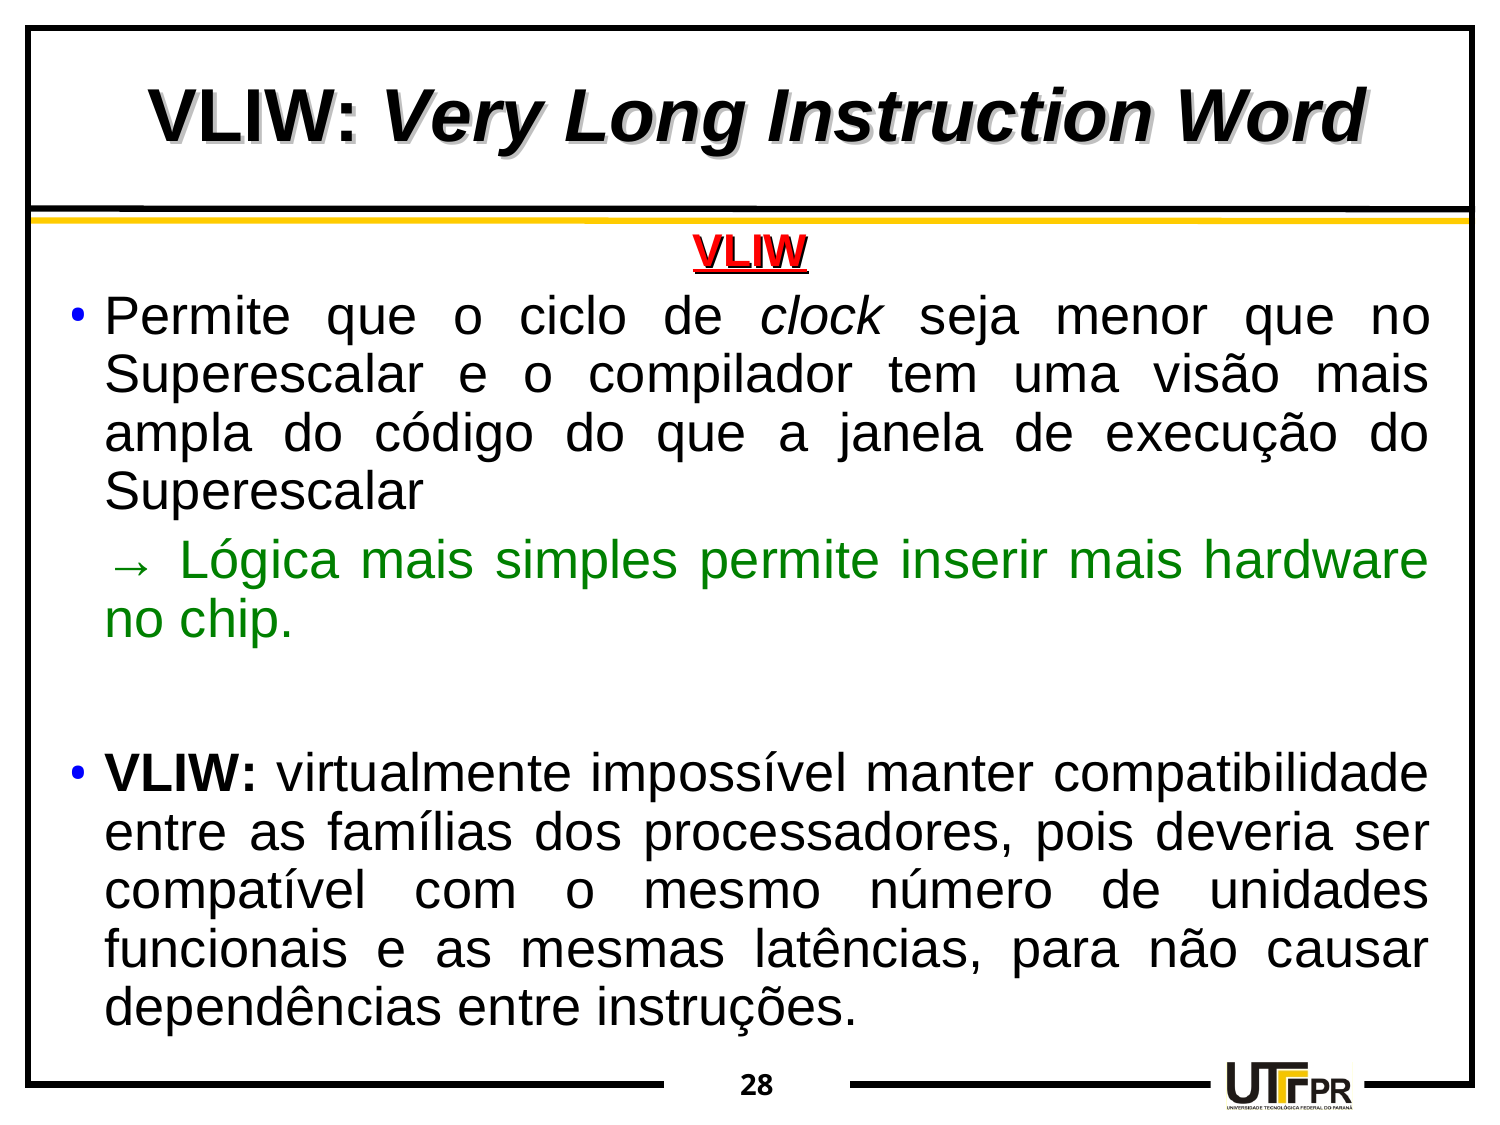

# VLIW: Very Long Instruction Word
VLIW
Permite que o ciclo de clock seja menor que no Superescalar e o compilador tem uma visão mais ampla do código do que a janela de execução do Superescalar
→ Lógica mais simples permite inserir mais hardware no chip.
VLIW: virtualmente impossível manter compatibilidade entre as famílias dos processadores, pois deveria ser compatível com o mesmo número de unidades funcionais e as mesmas latências, para não causar dependências entre instruções.